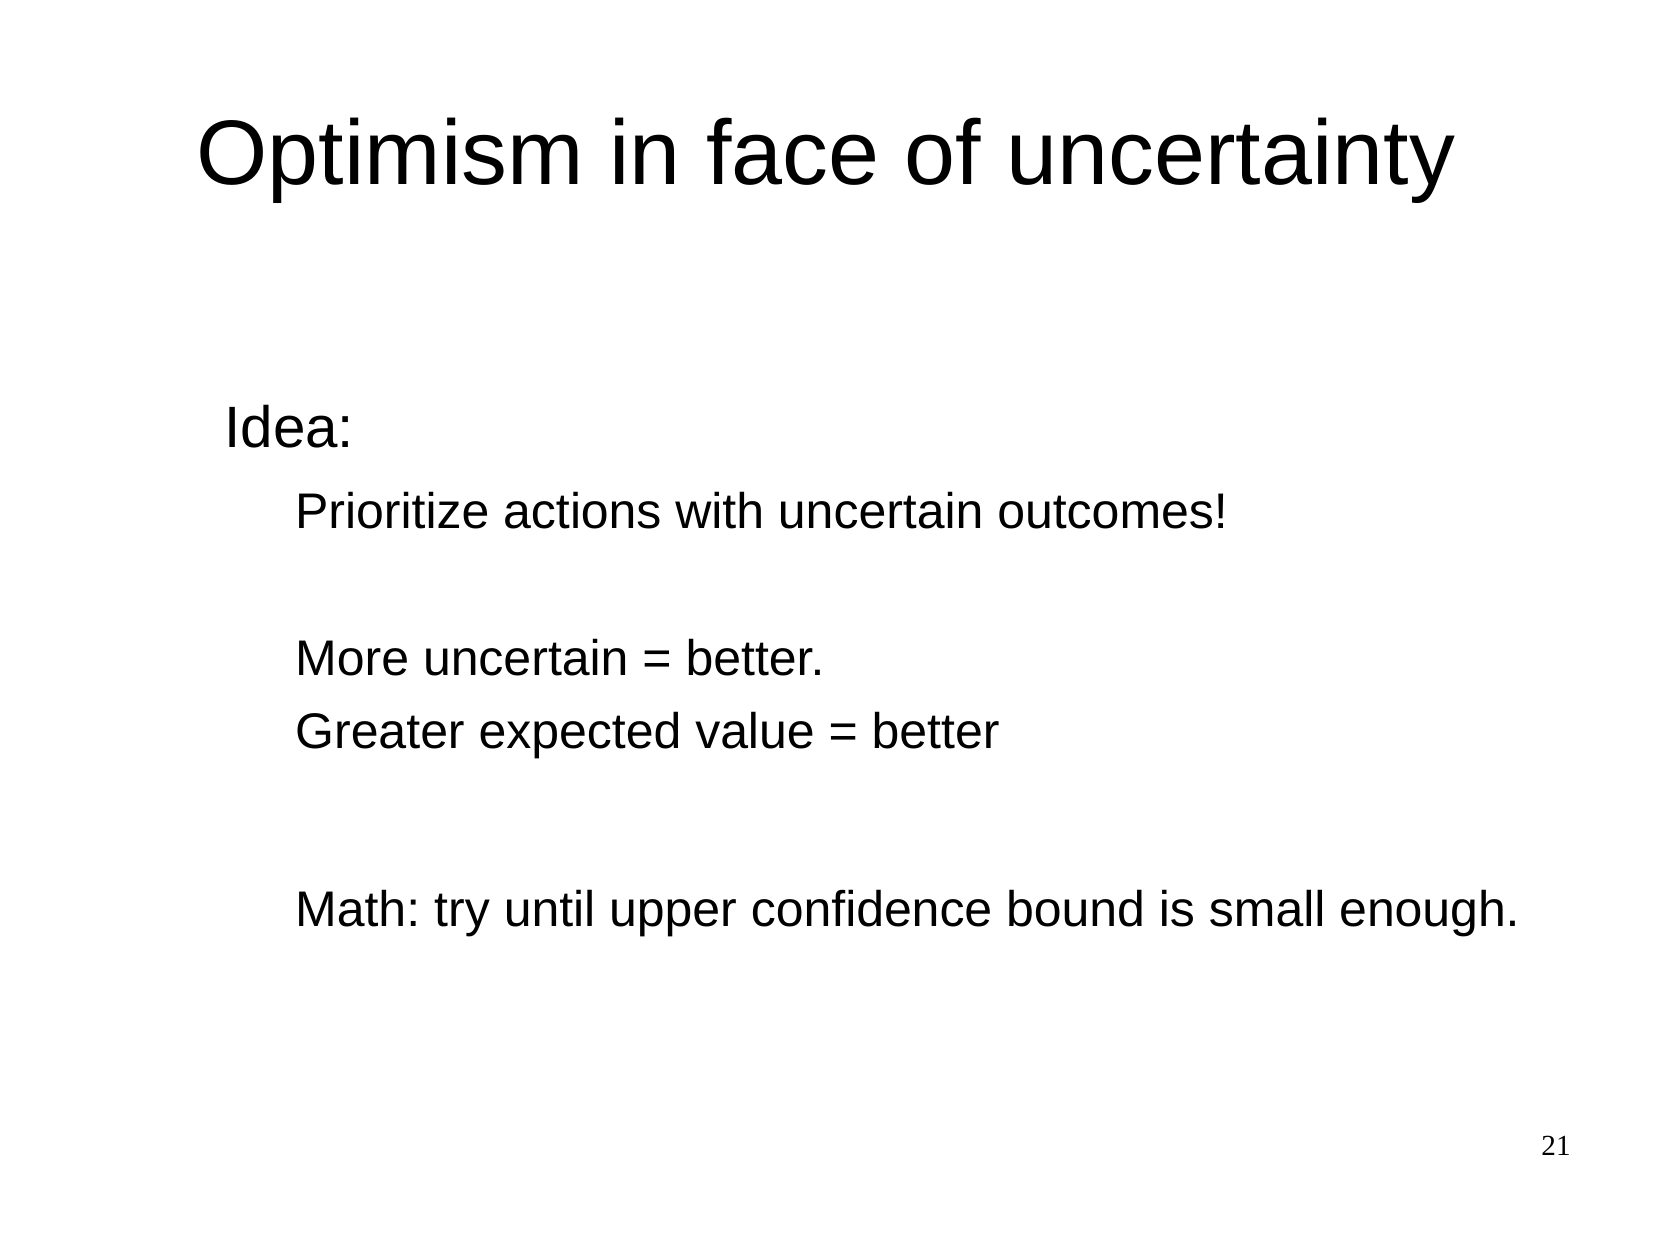

# Optimism in face of uncertainty
Idea:
Prioritize actions with uncertain outcomes!
More uncertain = better.
Greater expected value = better
Math: try until upper confidence bound is small enough.
21